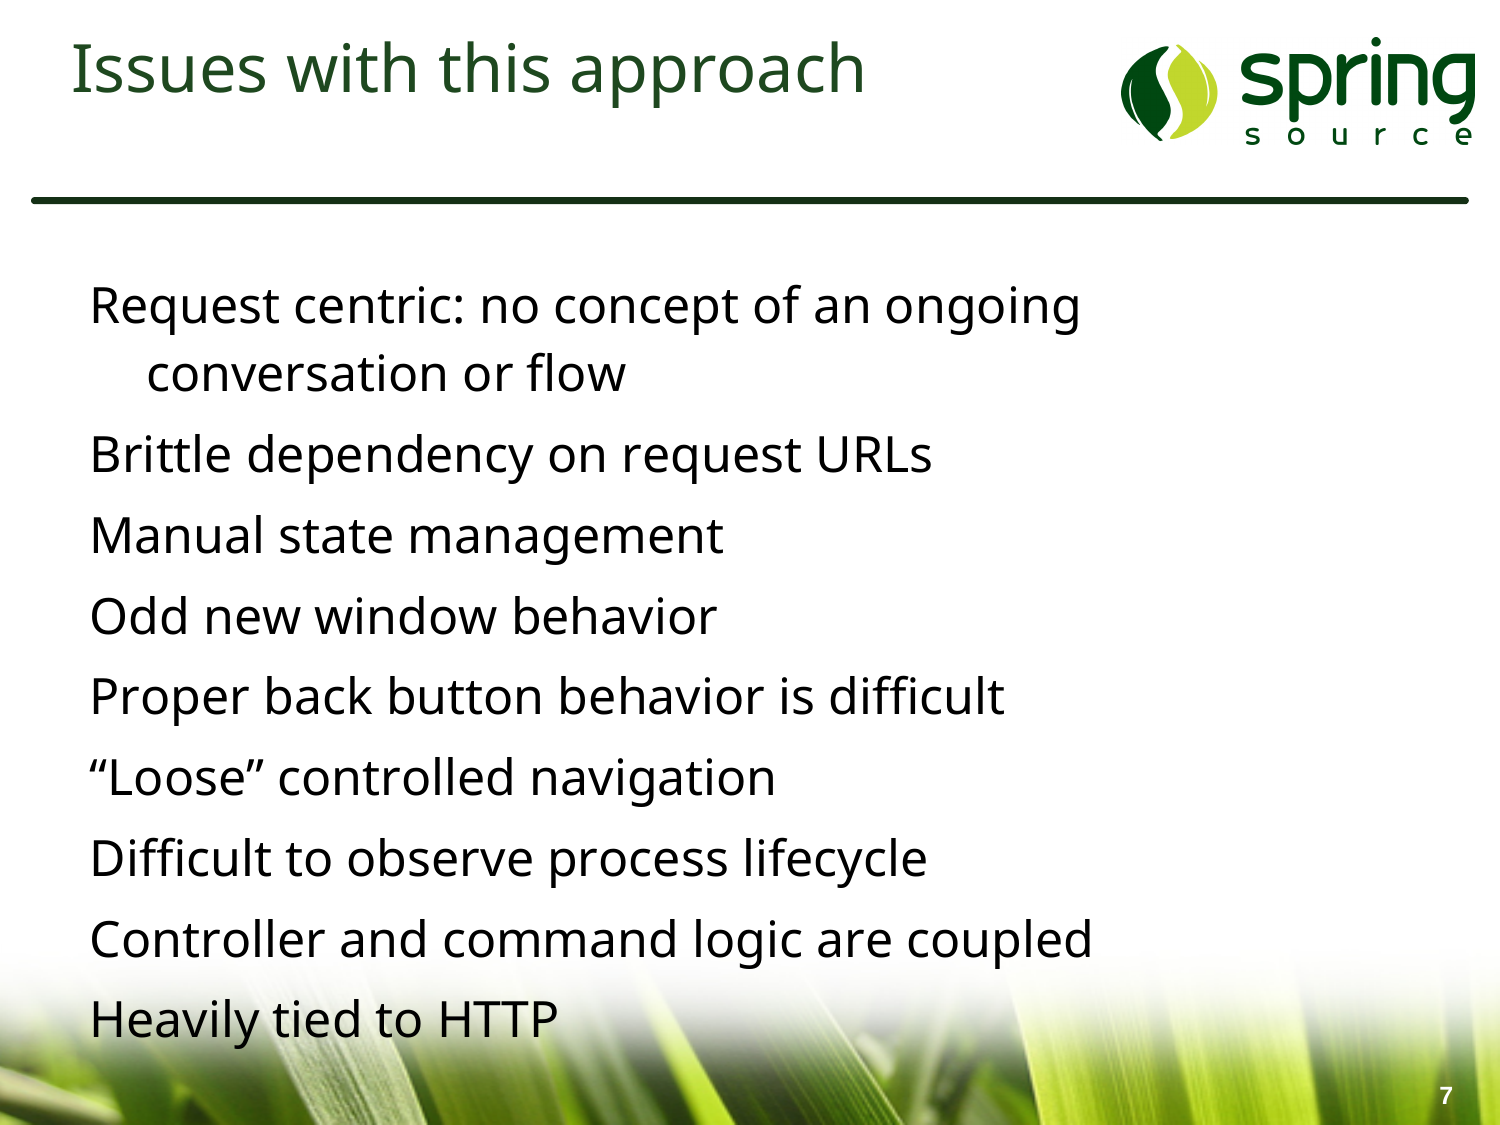

# Issues with this approach
Request centric: no concept of an ongoing conversation or flow
Brittle dependency on request URLs
Manual state management
Odd new window behavior
Proper back button behavior is difficult
“Loose” controlled navigation
Difficult to observe process lifecycle
Controller and command logic are coupled
Heavily tied to HTTP